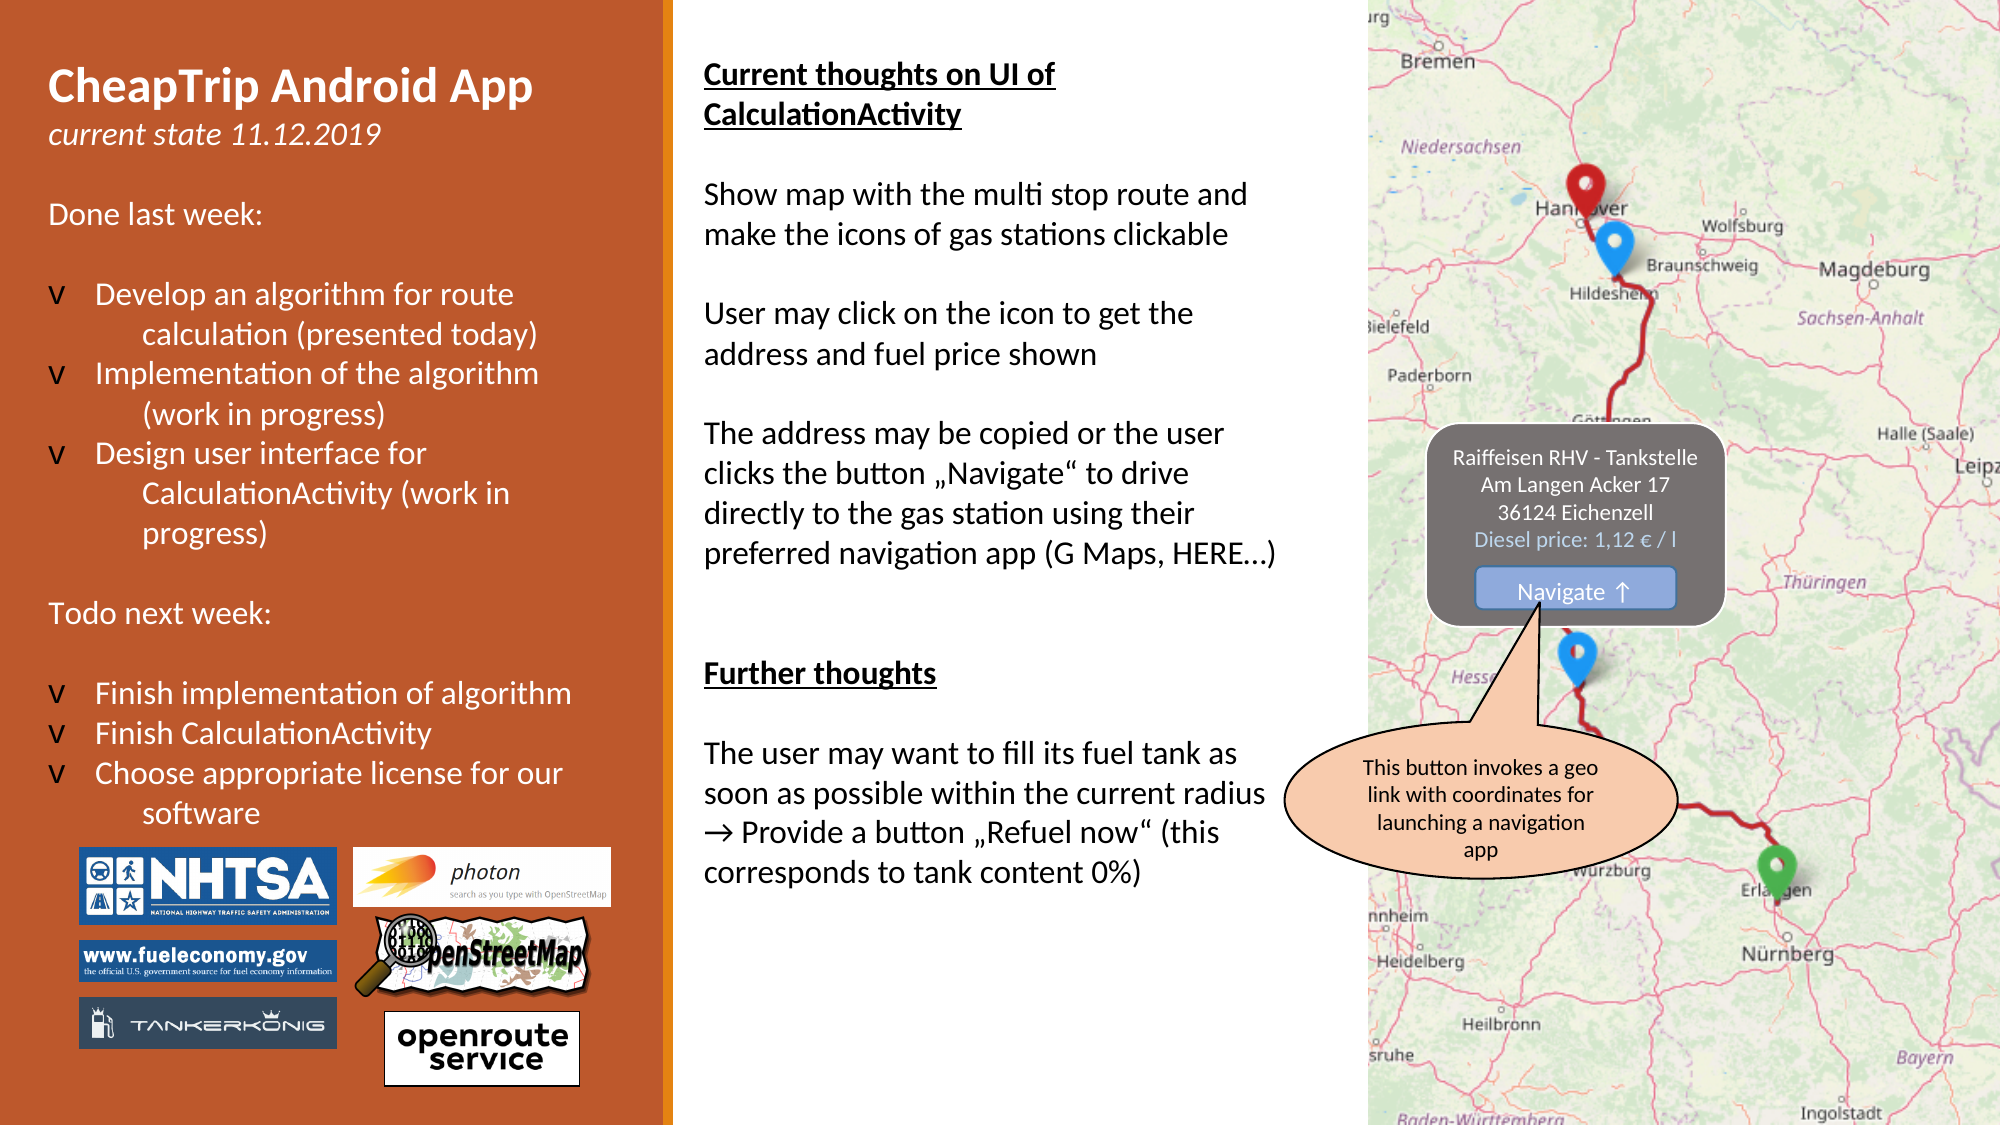

CheapTrip Android App
current state 11.12.2019
Done last week:
Develop an algorithm for route calculation (presented today)
Implementation of the algorithm (work in progress)
Design user interface for CalculationActivity (work in progress)
Todo next week:
Finish implementation of algorithm
Finish CalculationActivity
Choose appropriate license for our software
Current thoughts on UI of CalculationActivity
Show map with the multi stop route and make the icons of gas stations clickable
User may click on the icon to get the address and fuel price shown
The address may be copied or the user clicks the button „Navigate“ to drive directly to the gas station using their preferred navigation app (G Maps, HERE…)
Further thoughts
The user may want to fill its fuel tank as soon as possible within the current radius
→ Provide a button „Refuel now“ (this corresponds to tank content 0%)
Raiffeisen RHV - Tankstelle
Am Langen Acker 17
36124 Eichenzell
Diesel price: 1,12 € / l
Navigate ↑
This button invokes a geo link with coordinates for launching a navigation app